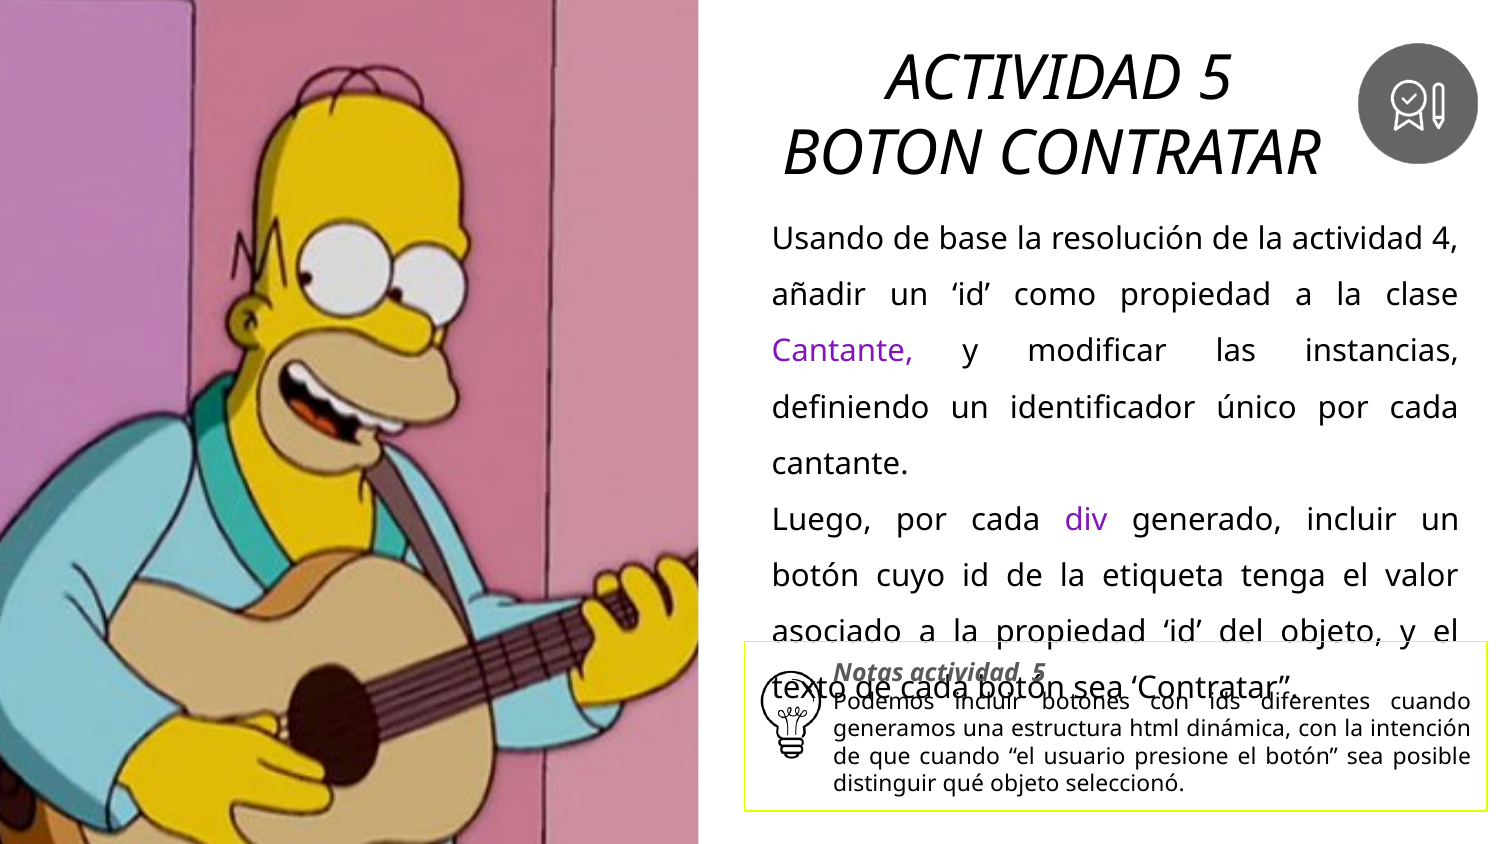

ACTIVIDAD 5
BOTON CONTRATAR
Usando de base la resolución de la actividad 4, añadir un ‘id’ como propiedad a la clase Cantante, y modificar las instancias, definiendo un identificador único por cada cantante.
Luego, por cada div generado, incluir un botón cuyo id de la etiqueta tenga el valor asociado a la propiedad ‘id’ del objeto, y el texto de cada botón sea ‘Contratar”.
Notas actividad 5
Podemos incluir botones con ids diferentes cuando generamos una estructura html dinámica, con la intención de que cuando “el usuario presione el botón” sea posible distinguir qué objeto seleccionó.